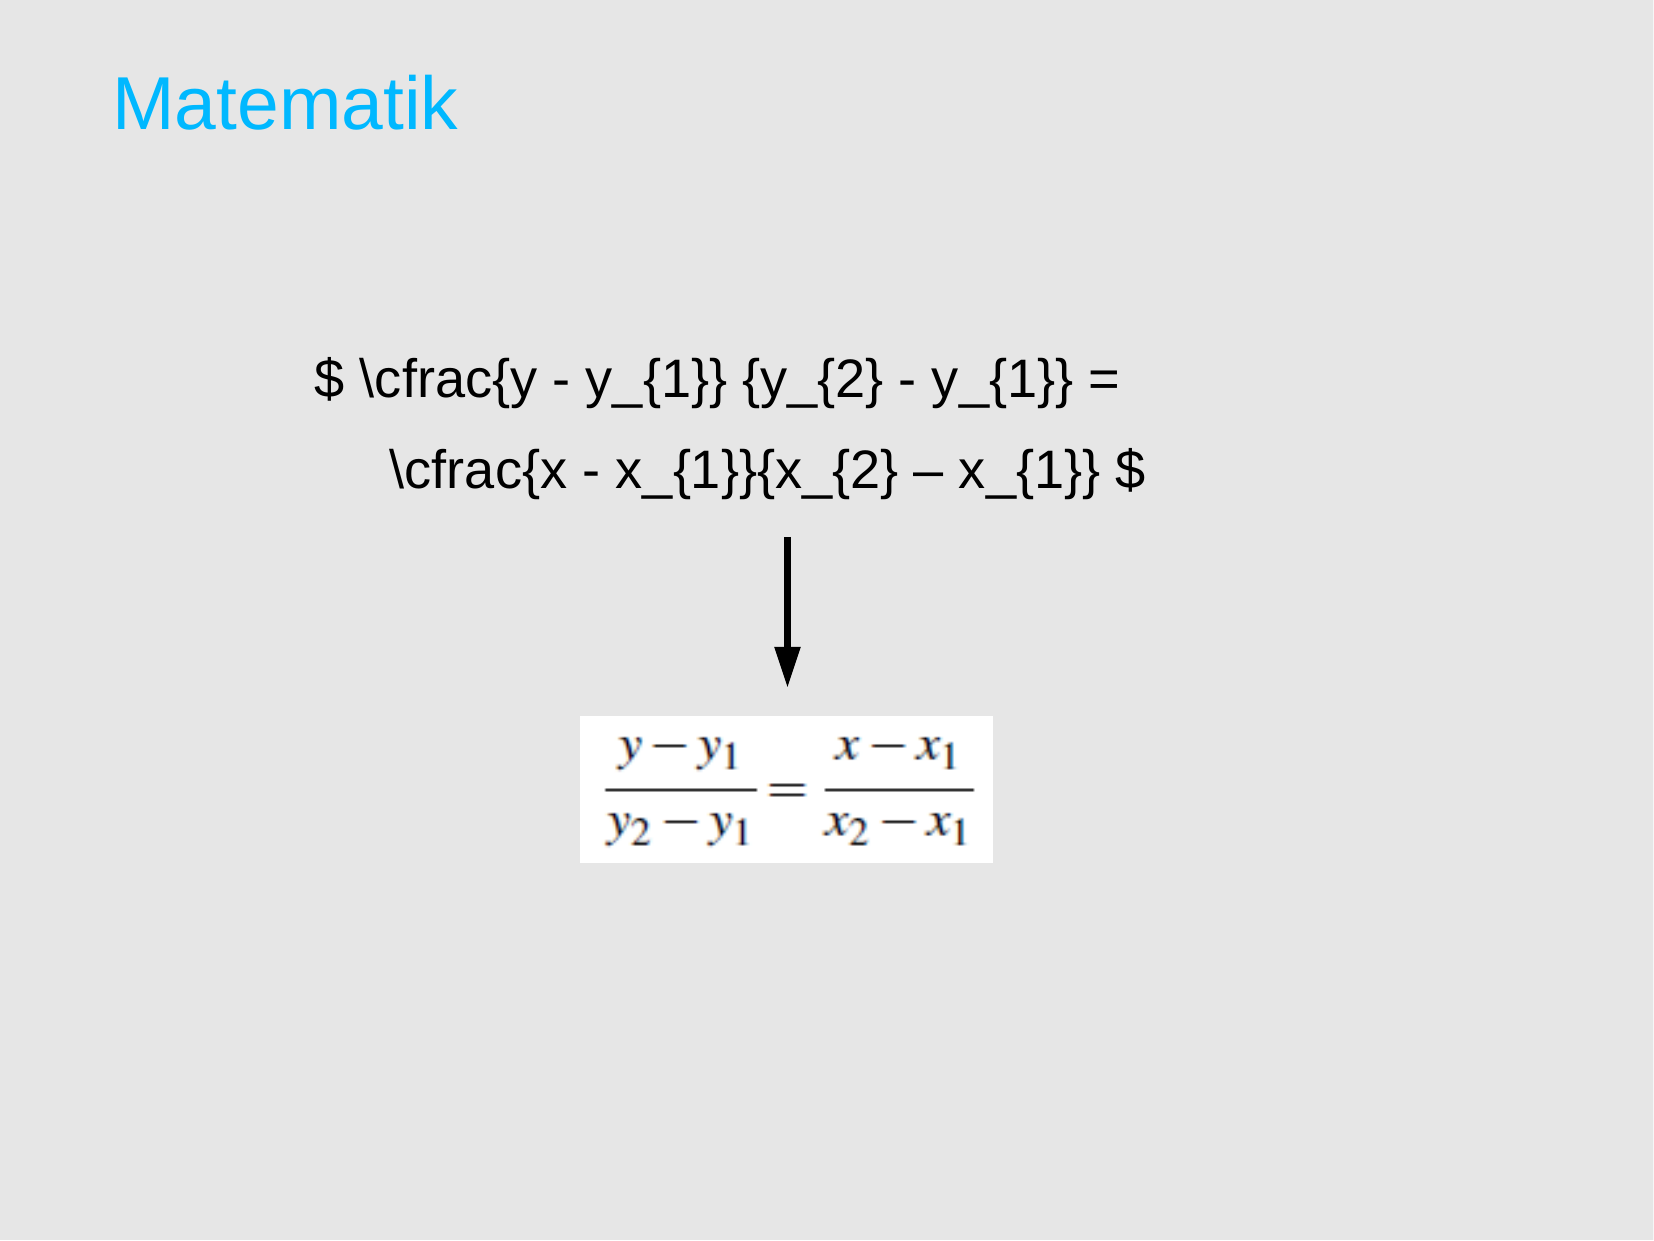

# Matematik
$ \cfrac{y - y_{1}} {y_{2} - y_{1}} =
	\cfrac{x - x_{1}}{x_{2} – x_{1}} $